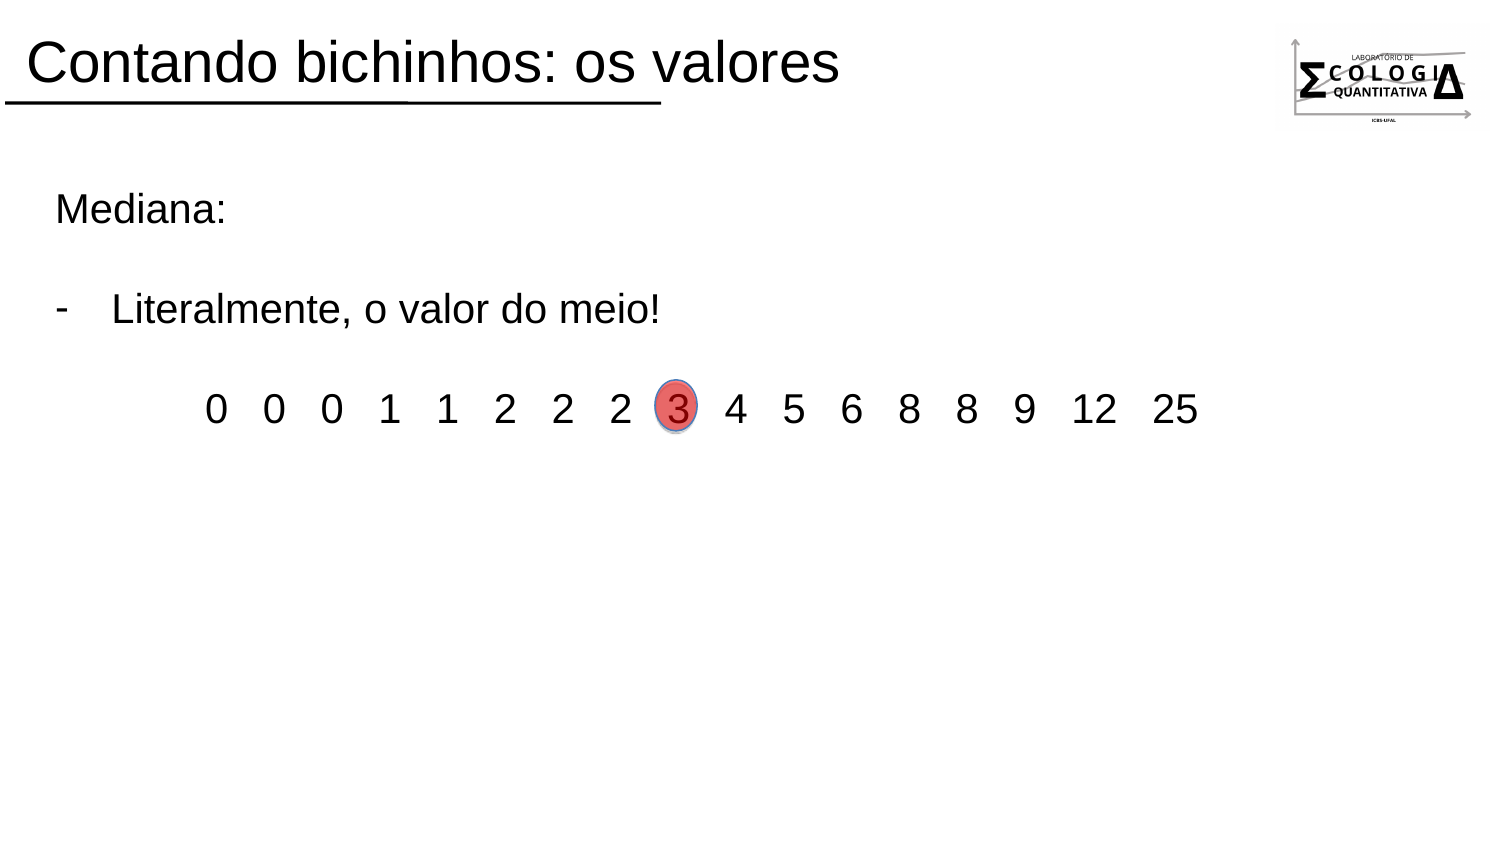

Contando bichinhos: os valores
Mediana:
Literalmente, o valor do meio!
		0 0 0 1 1 2 2 2 3 4 5 6 8 8 9 12 25